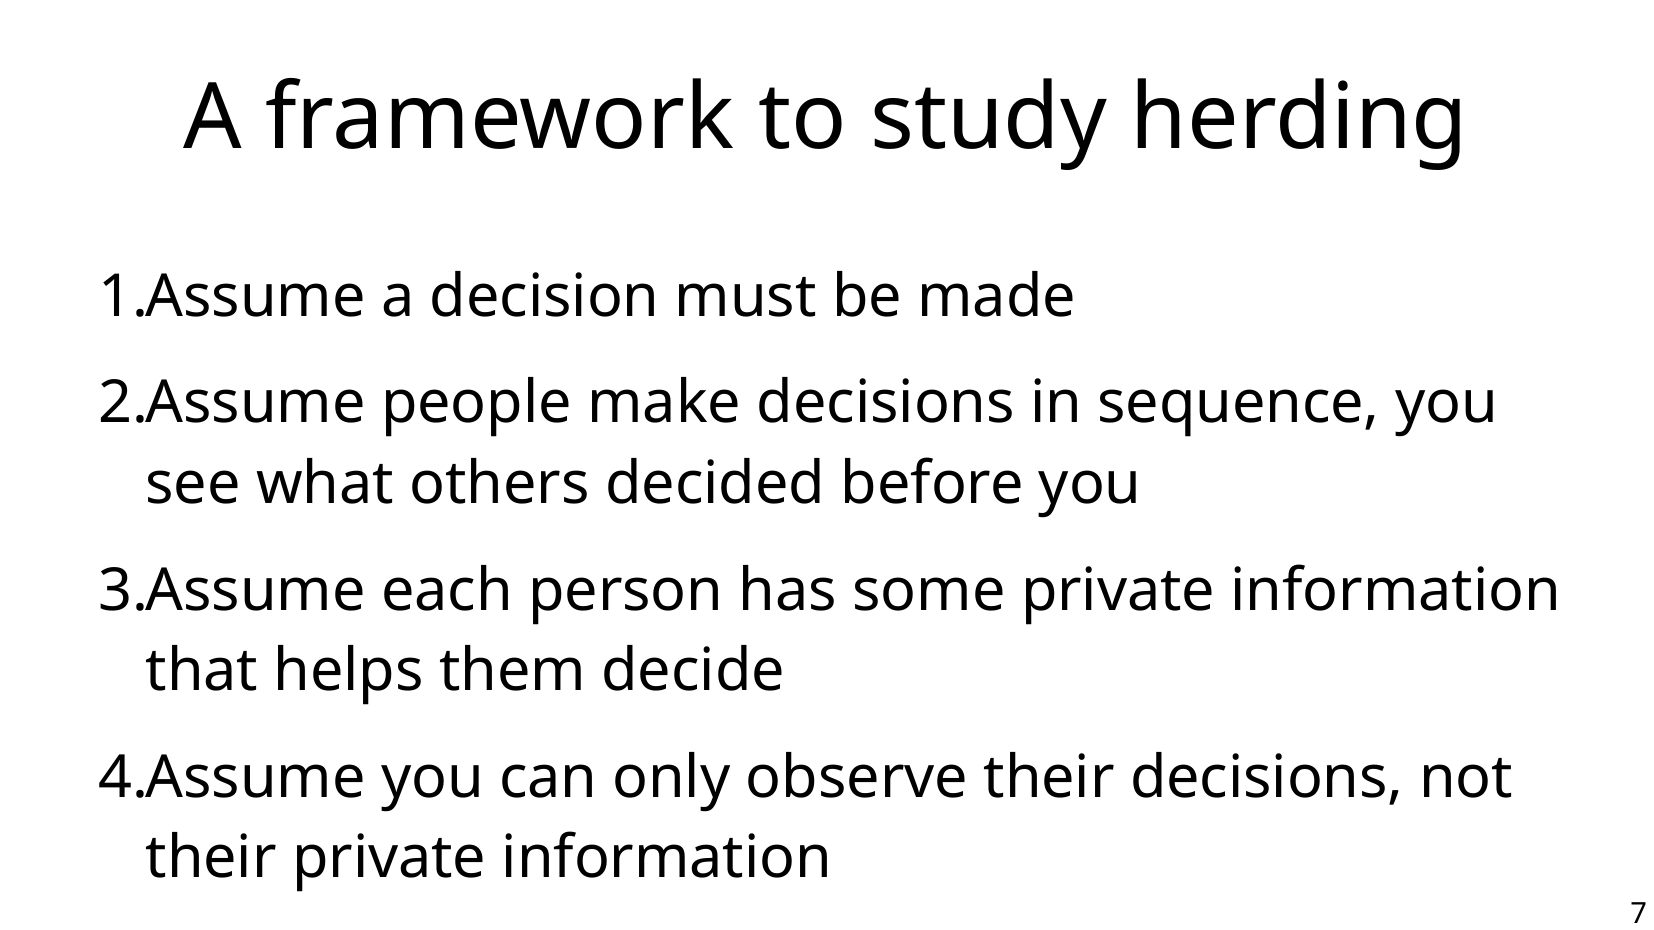

# A framework to study herding
Assume a decision must be made
Assume people make decisions in sequence, you see what others decided before you
Assume each person has some private information that helps them decide
Assume you can only observe their decisions, not their private information
7